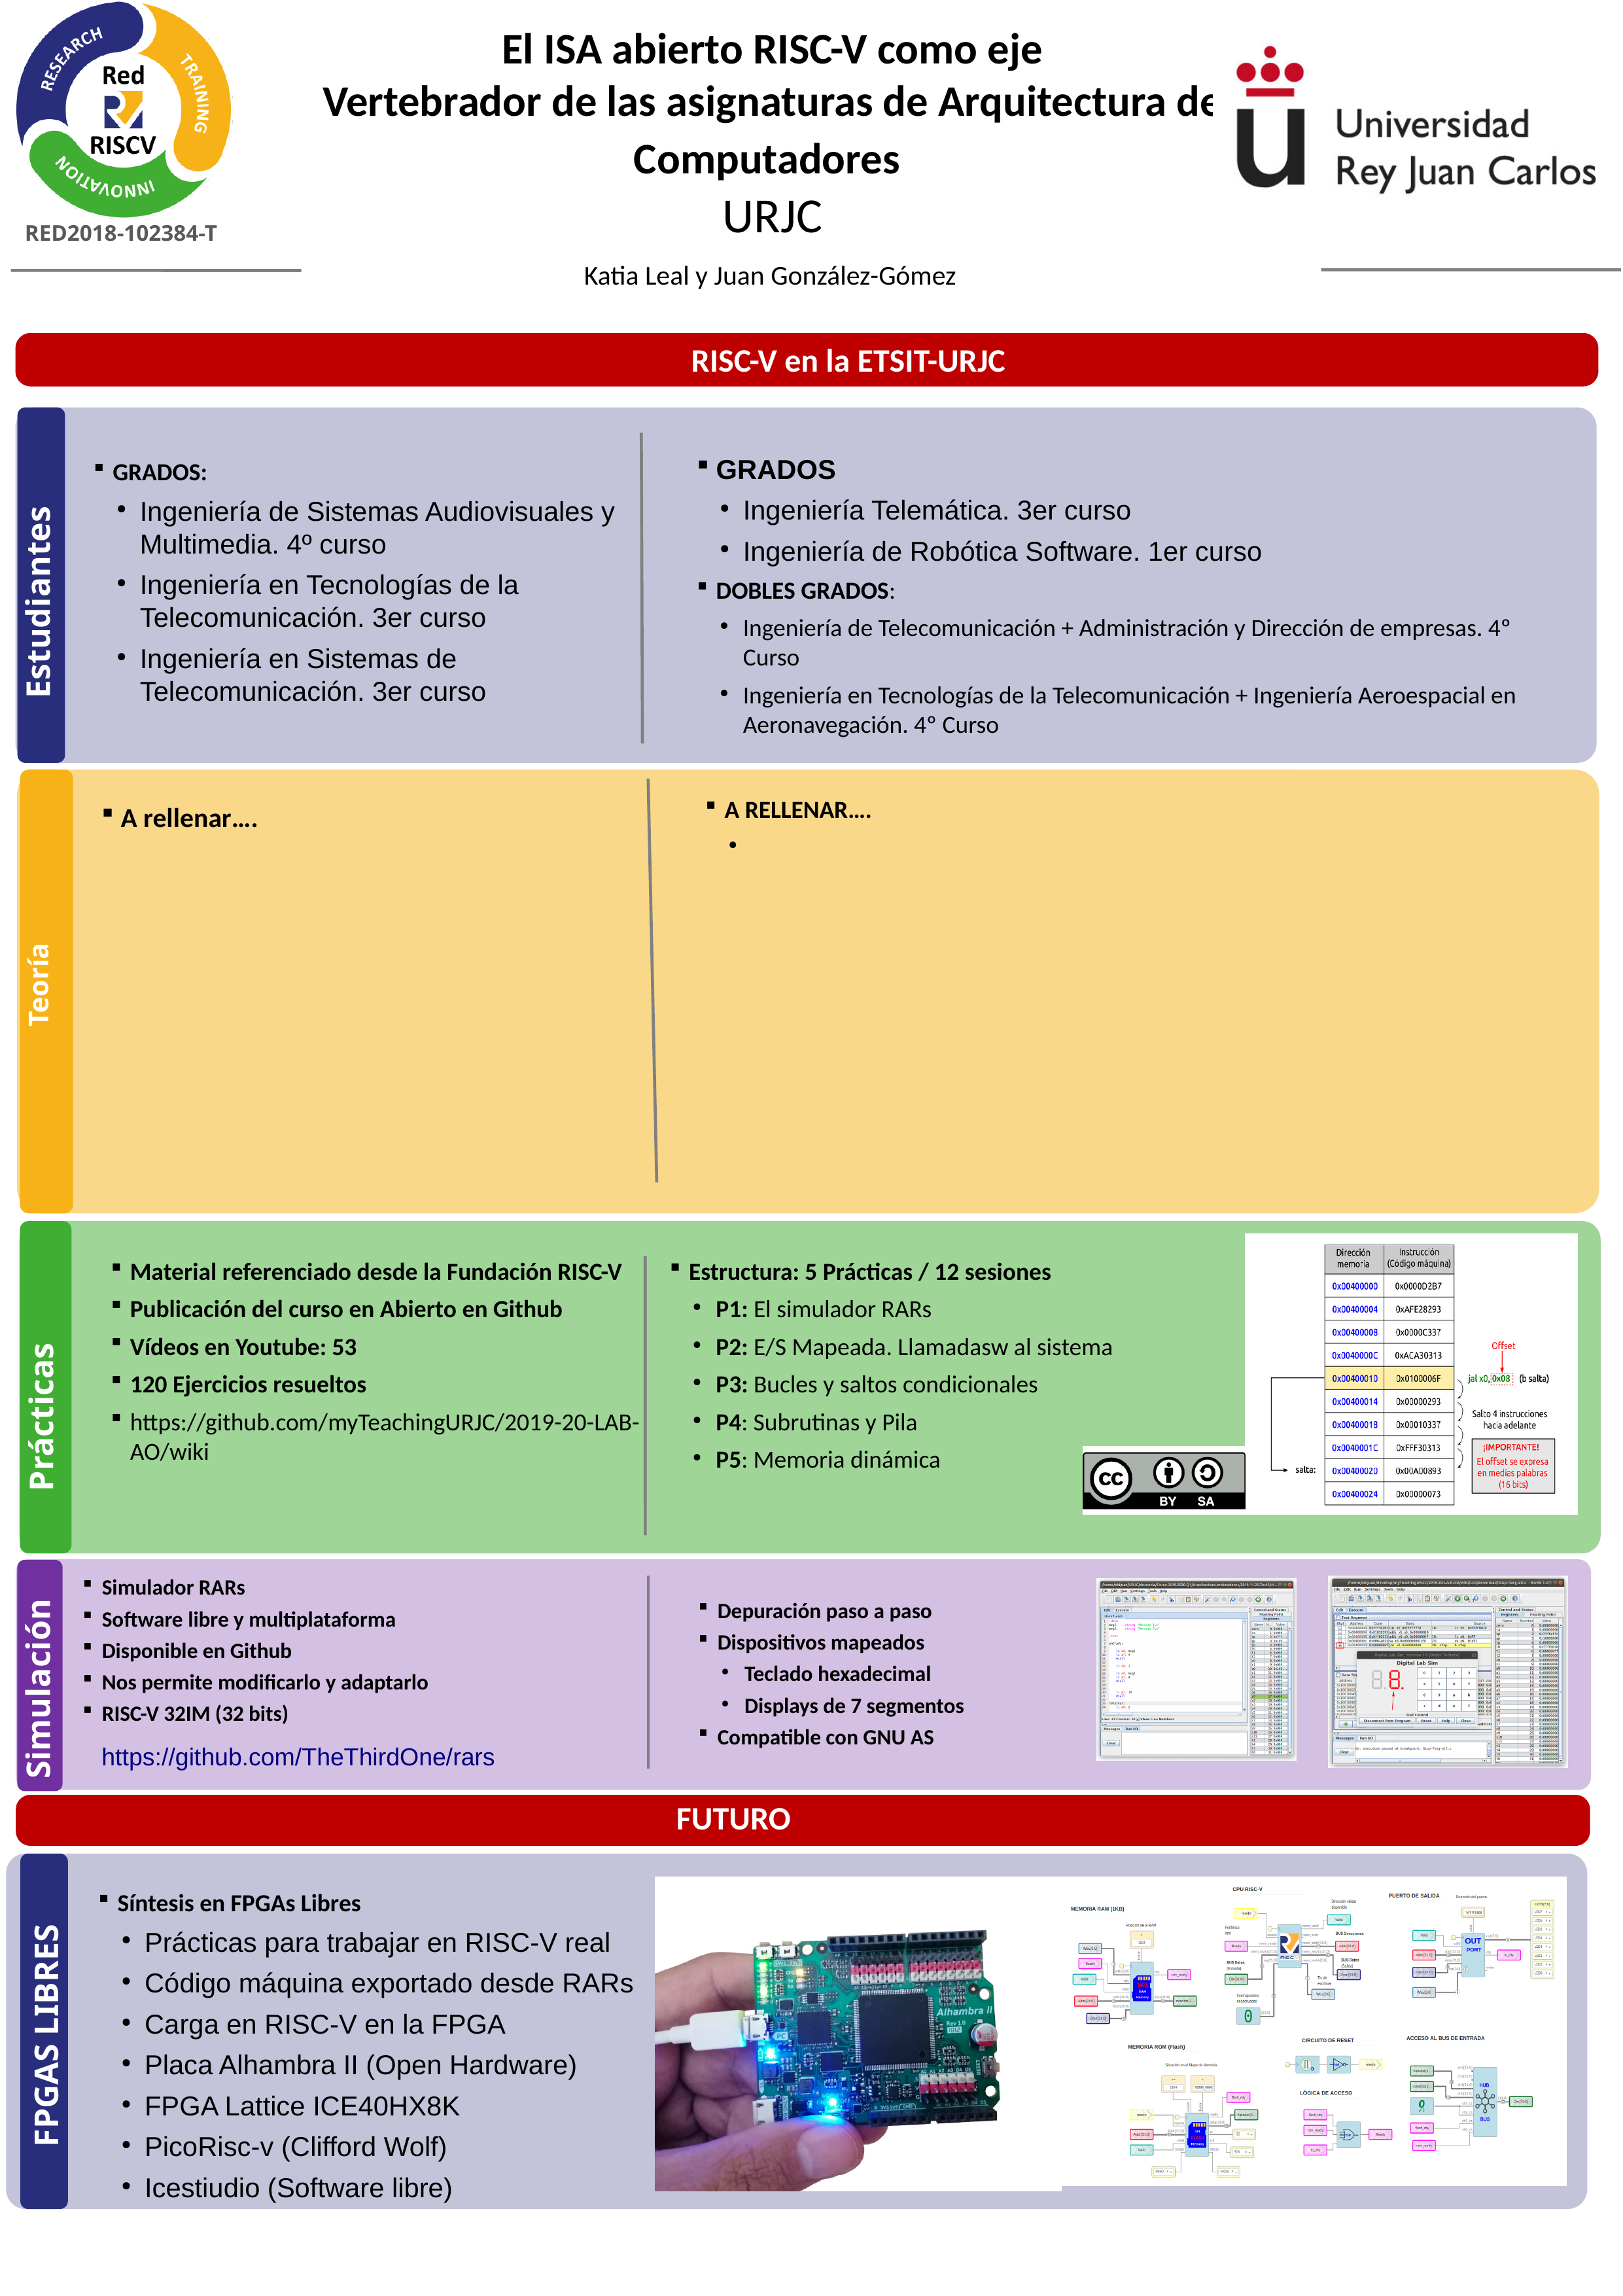

RED2018-102384-T
El ISA abierto RISC-V como eje
Vertebrador de las asignaturas de Arquitectura de Computadores
URJC
Katia Leal y Juan González-Gómez
RISC-V en la ETSIT-URJC
GRADOS
Ingeniería Telemática. 3er curso
Ingeniería de Robótica Software. 1er curso
DOBLES GRADOS:
Ingeniería de Telecomunicación + Administración y Dirección de empresas. 4º Curso
Ingeniería en Tecnologías de la Telecomunicación + Ingeniería Aeroespacial en Aeronavegación. 4º Curso
GRADOS:
Ingeniería de Sistemas Audiovisuales y Multimedia. 4º curso
Ingeniería en Tecnologías de la Telecomunicación. 3er curso
Ingeniería en Sistemas de Telecomunicación. 3er curso
Estudiantes
d
A rellenar….
A RELLENAR….
Teoría
Prácticas
Material referenciado desde la Fundación RISC-V
Publicación del curso en Abierto en Github
Vídeos en Youtube: 53
120 Ejercicios resueltos
https://github.com/myTeachingURJC/2019-20-LAB-AO/wiki
Estructura: 5 Prácticas / 12 sesiones
P1: El simulador RARs
P2: E/S Mapeada. Llamadasw al sistema
P3: Bucles y saltos condicionales
P4: Subrutinas y Pila
P5: Memoria dinámica
Simulación
Simulador RARs
Software libre y multiplataforma
Disponible en Github
Nos permite modificarlo y adaptarlo
RISC-V 32IM (32 bits)
Depuración paso a paso
Dispositivos mapeados
Teclado hexadecimal
Displays de 7 segmentos
Compatible con GNU AS
https://github.com/TheThirdOne/rars
FUTURO
Síntesis en FPGAs Libres
Prácticas para trabajar en RISC-V real
Código máquina exportado desde RARs
Carga en RISC-V en la FPGA
Placa Alhambra II (Open Hardware)
FPGA Lattice ICE40HX8K
PicoRisc-v (Clifford Wolf)
Icestiudio (Software libre)
FPGAS LIBRES